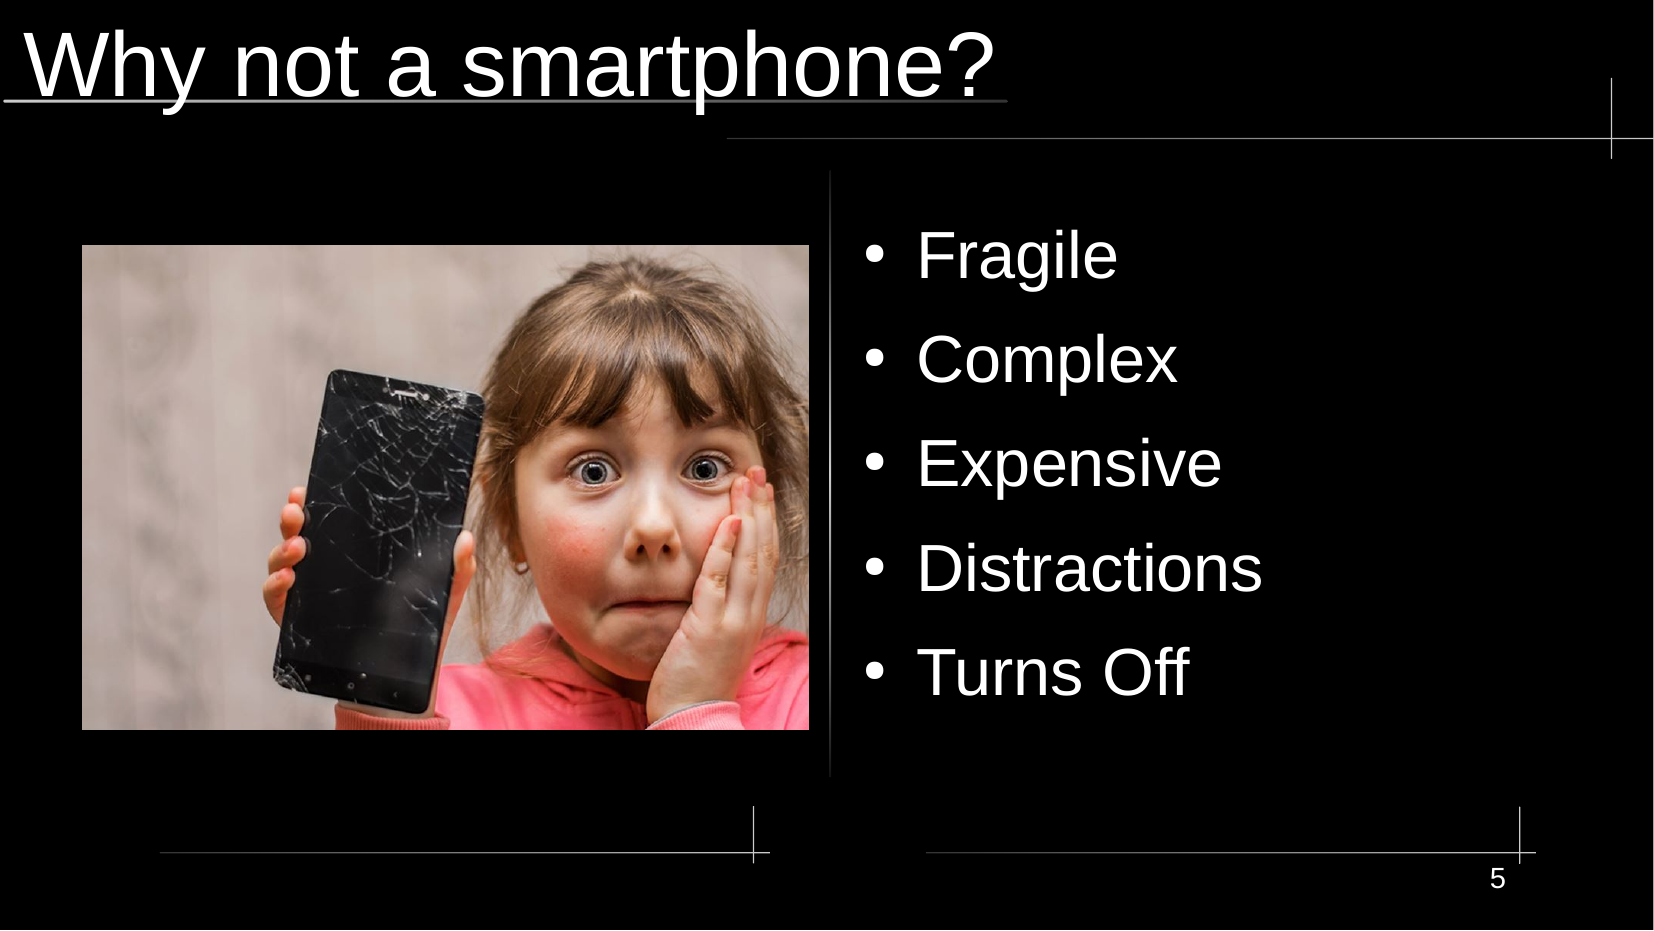

# Why not a smartphone?
Fragile
Complex
Expensive
Distractions
Turns Off
5